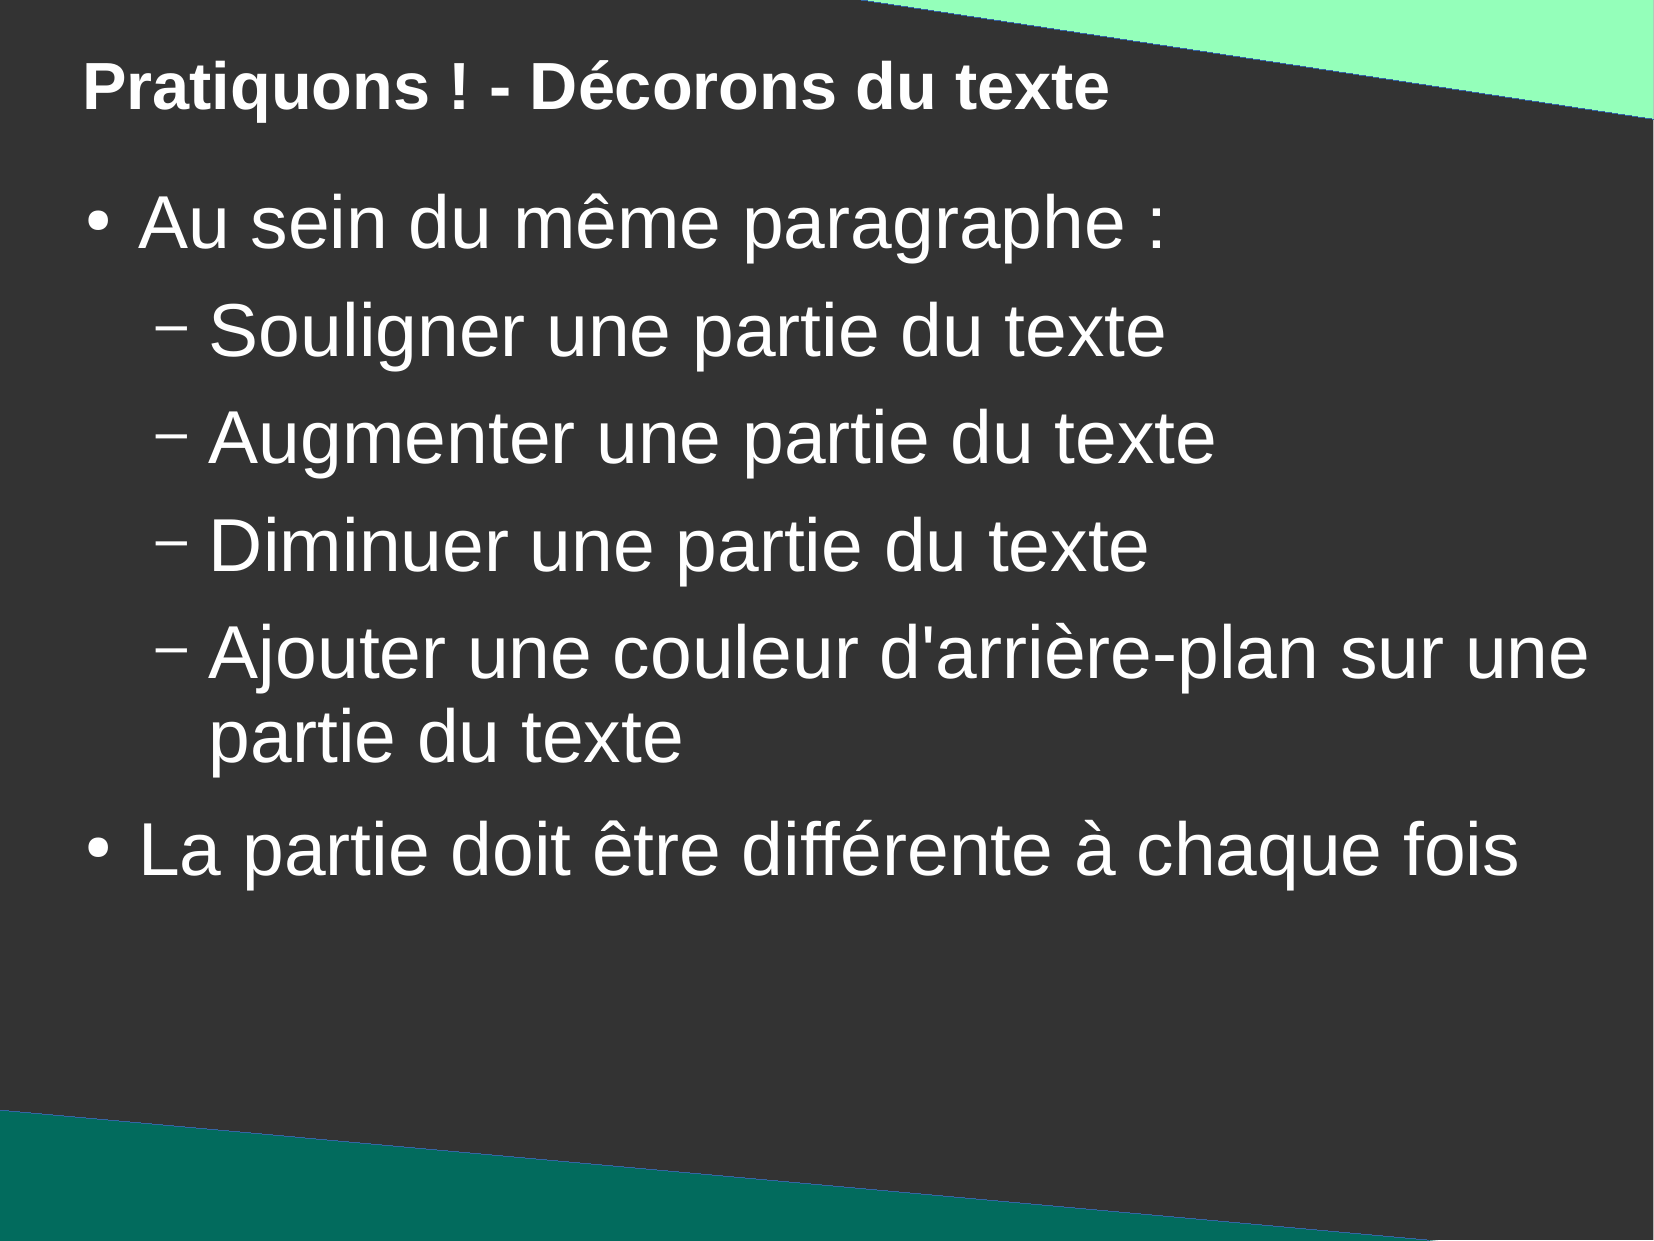

# Pratiquons ! - Décorons du texte
Au sein du même paragraphe :
Souligner une partie du texte
Augmenter une partie du texte
Diminuer une partie du texte
Ajouter une couleur d'arrière-plan sur une partie du texte
La partie doit être différente à chaque fois